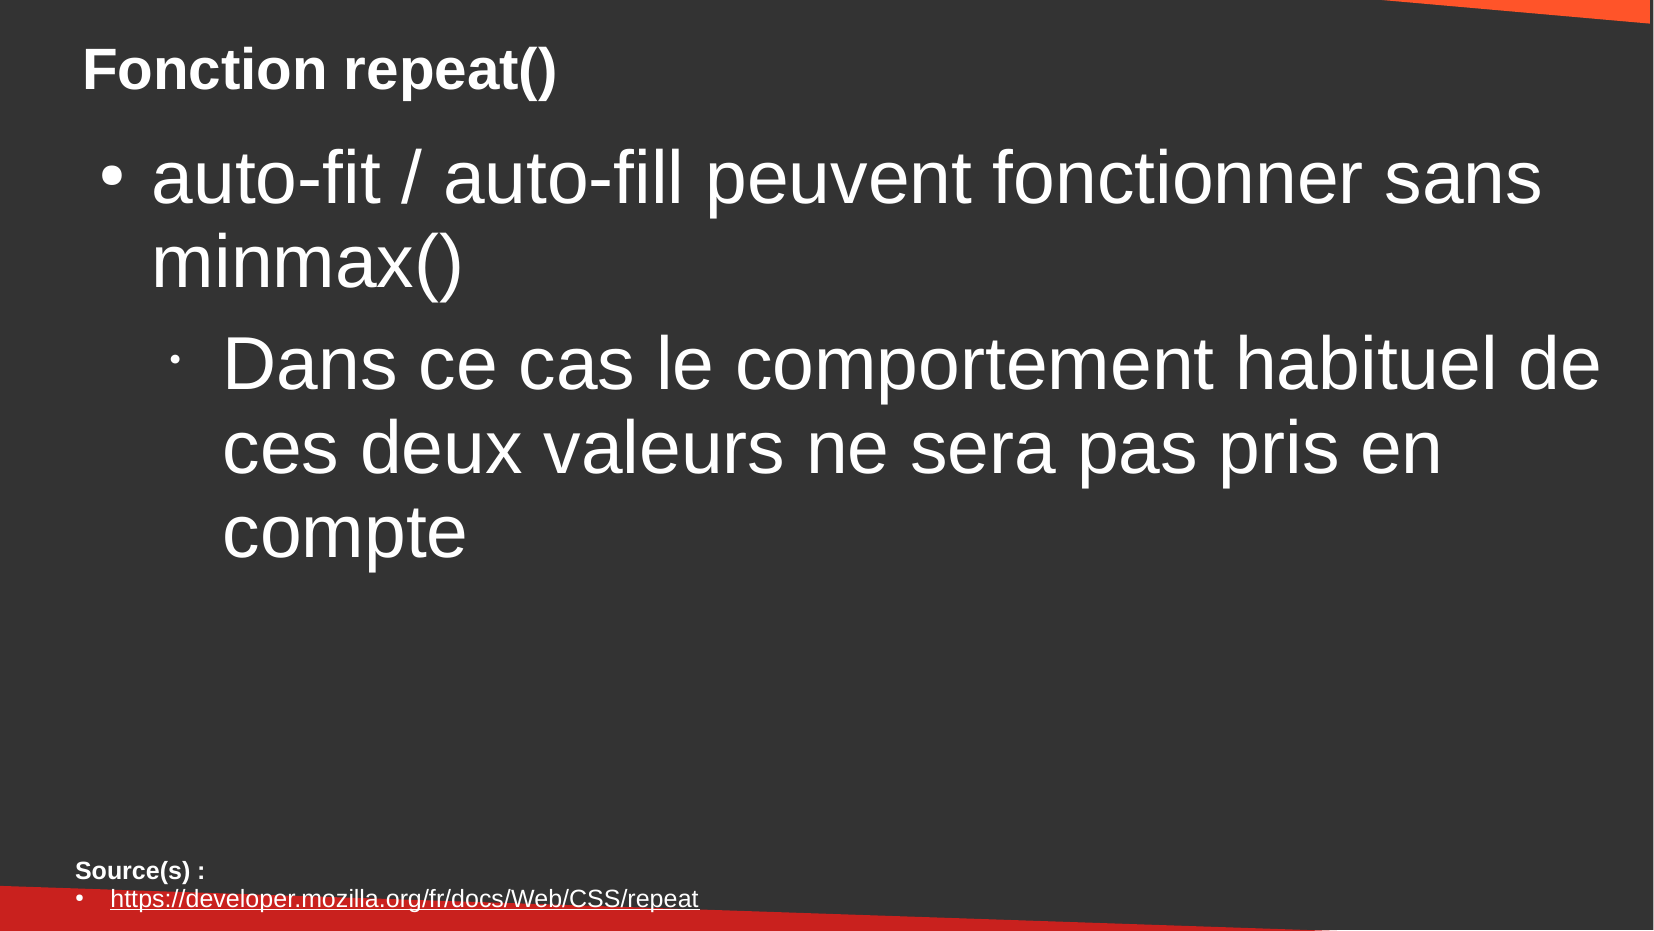

# Fonction repeat()
auto-fit / auto-fill peuvent fonctionner sans minmax()
Dans ce cas le comportement habituel de ces deux valeurs ne sera pas pris en compte
Source(s) :
https://developer.mozilla.org/fr/docs/Web/CSS/repeat